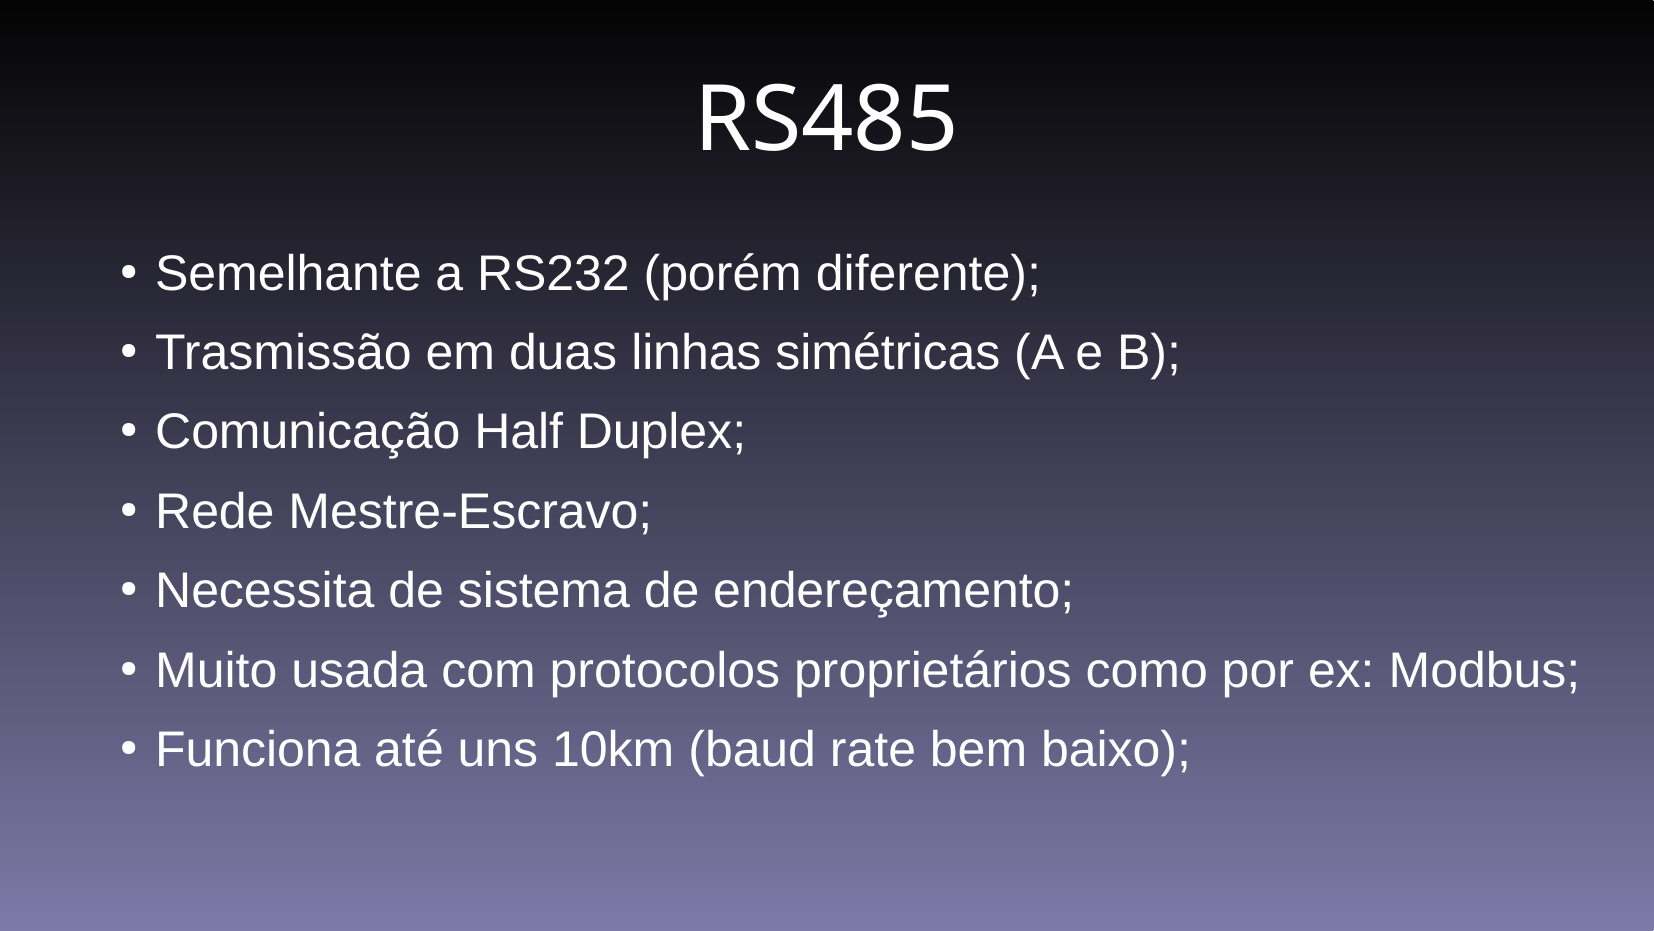

# RS485
Semelhante a RS232 (porém diferente);
Trasmissão em duas linhas simétricas (A e B);
Comunicação Half Duplex;
Rede Mestre-Escravo;
Necessita de sistema de endereçamento;
Muito usada com protocolos proprietários como por ex: Modbus;
Funciona até uns 10km (baud rate bem baixo);